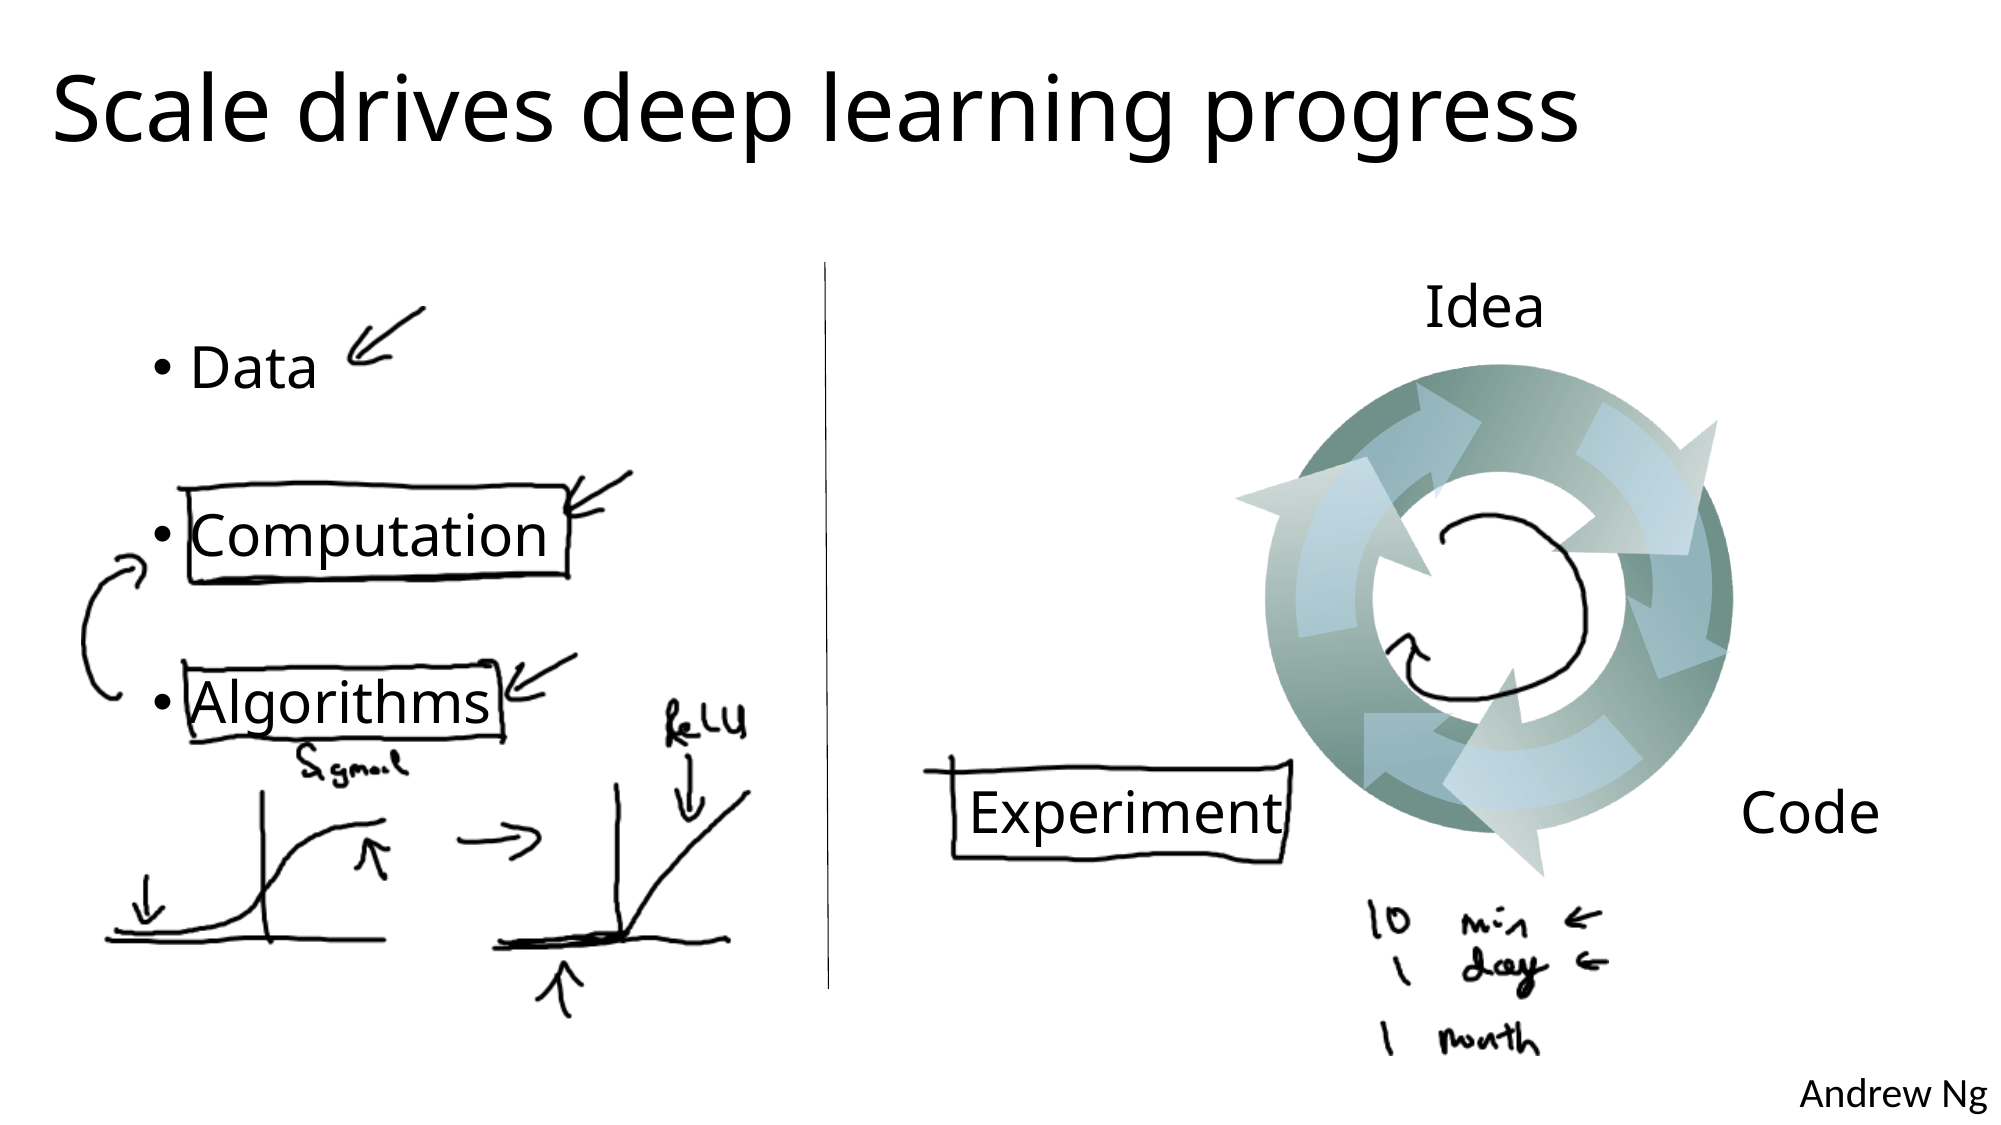

Scale drives deep learning progress
Idea
# Data
Computation
Algorithms
Experiment
Code